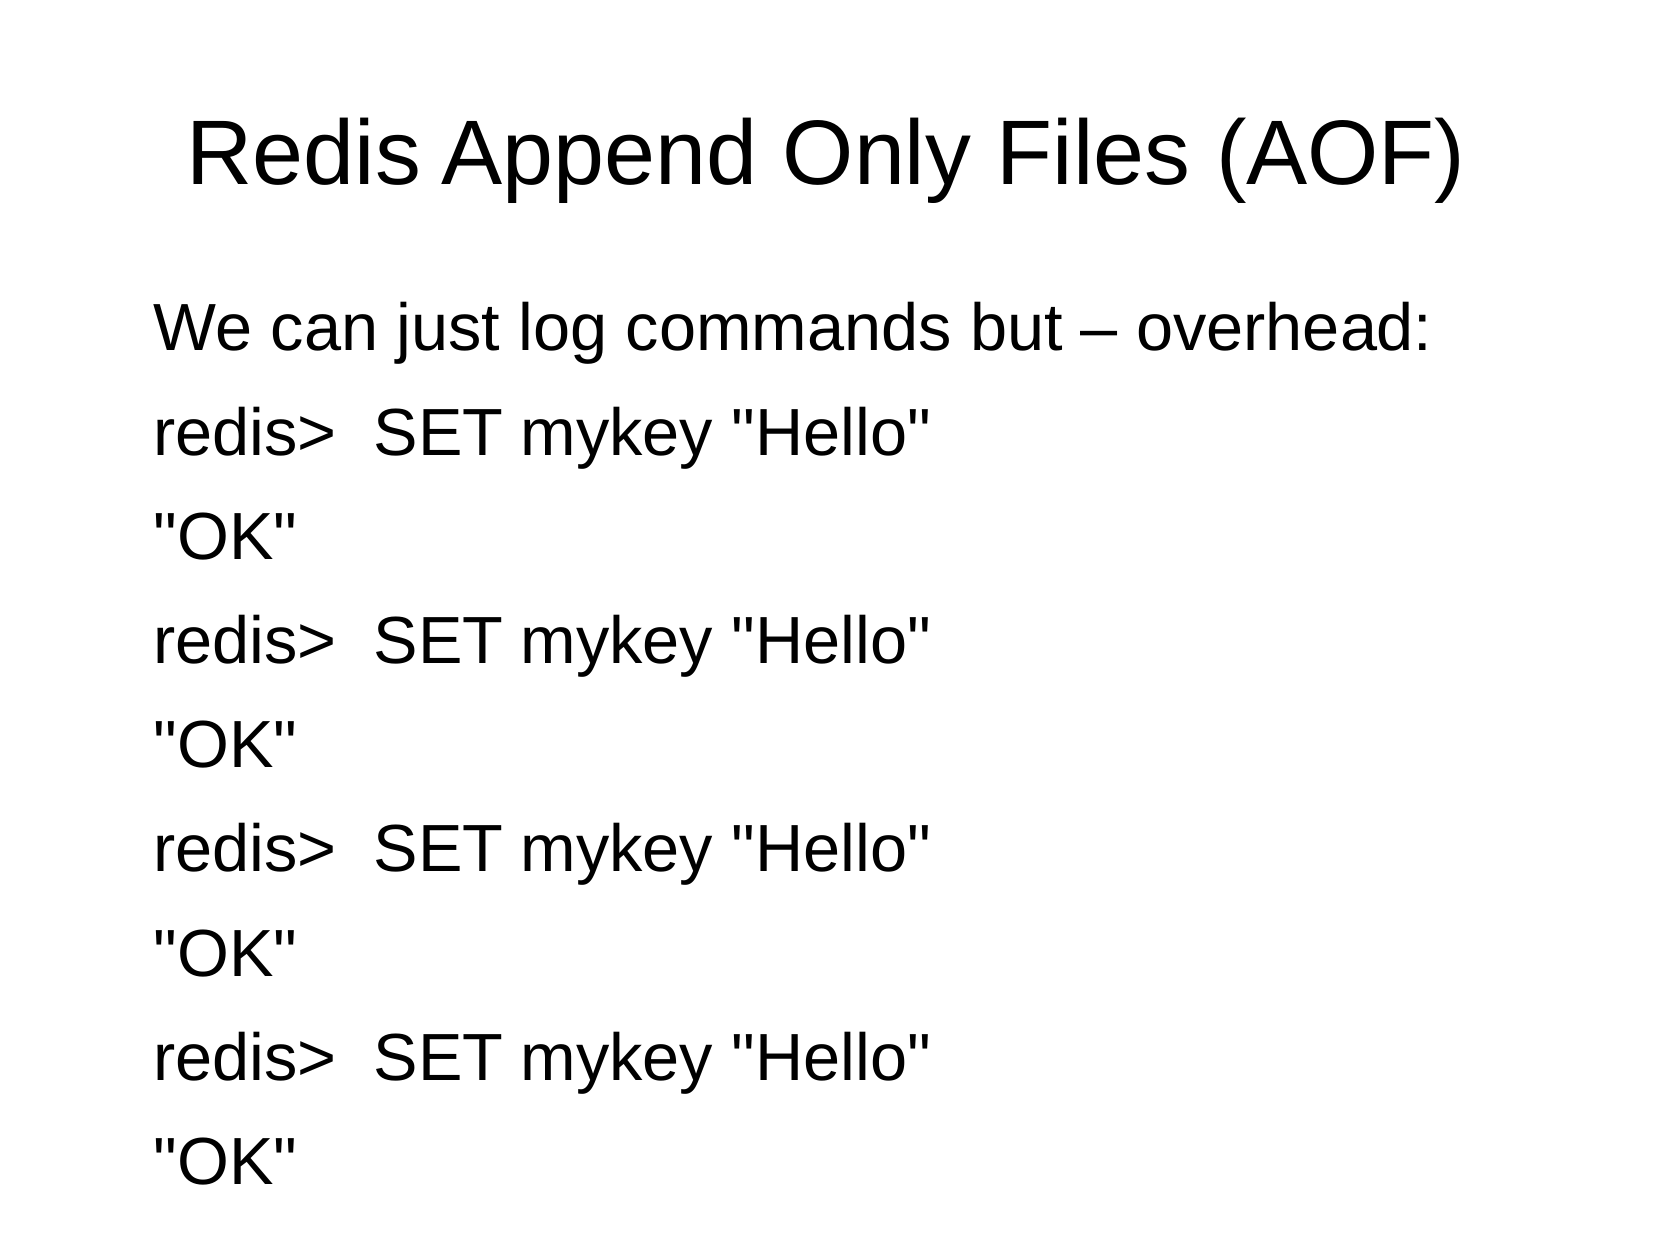

# Redis Append Only Files (AOF)
We can just log commands but – overhead:
redis> SET mykey "Hello"
"OK"
redis> SET mykey "Hello"
"OK"
redis> SET mykey "Hello"
"OK"
redis> SET mykey "Hello"
"OK"